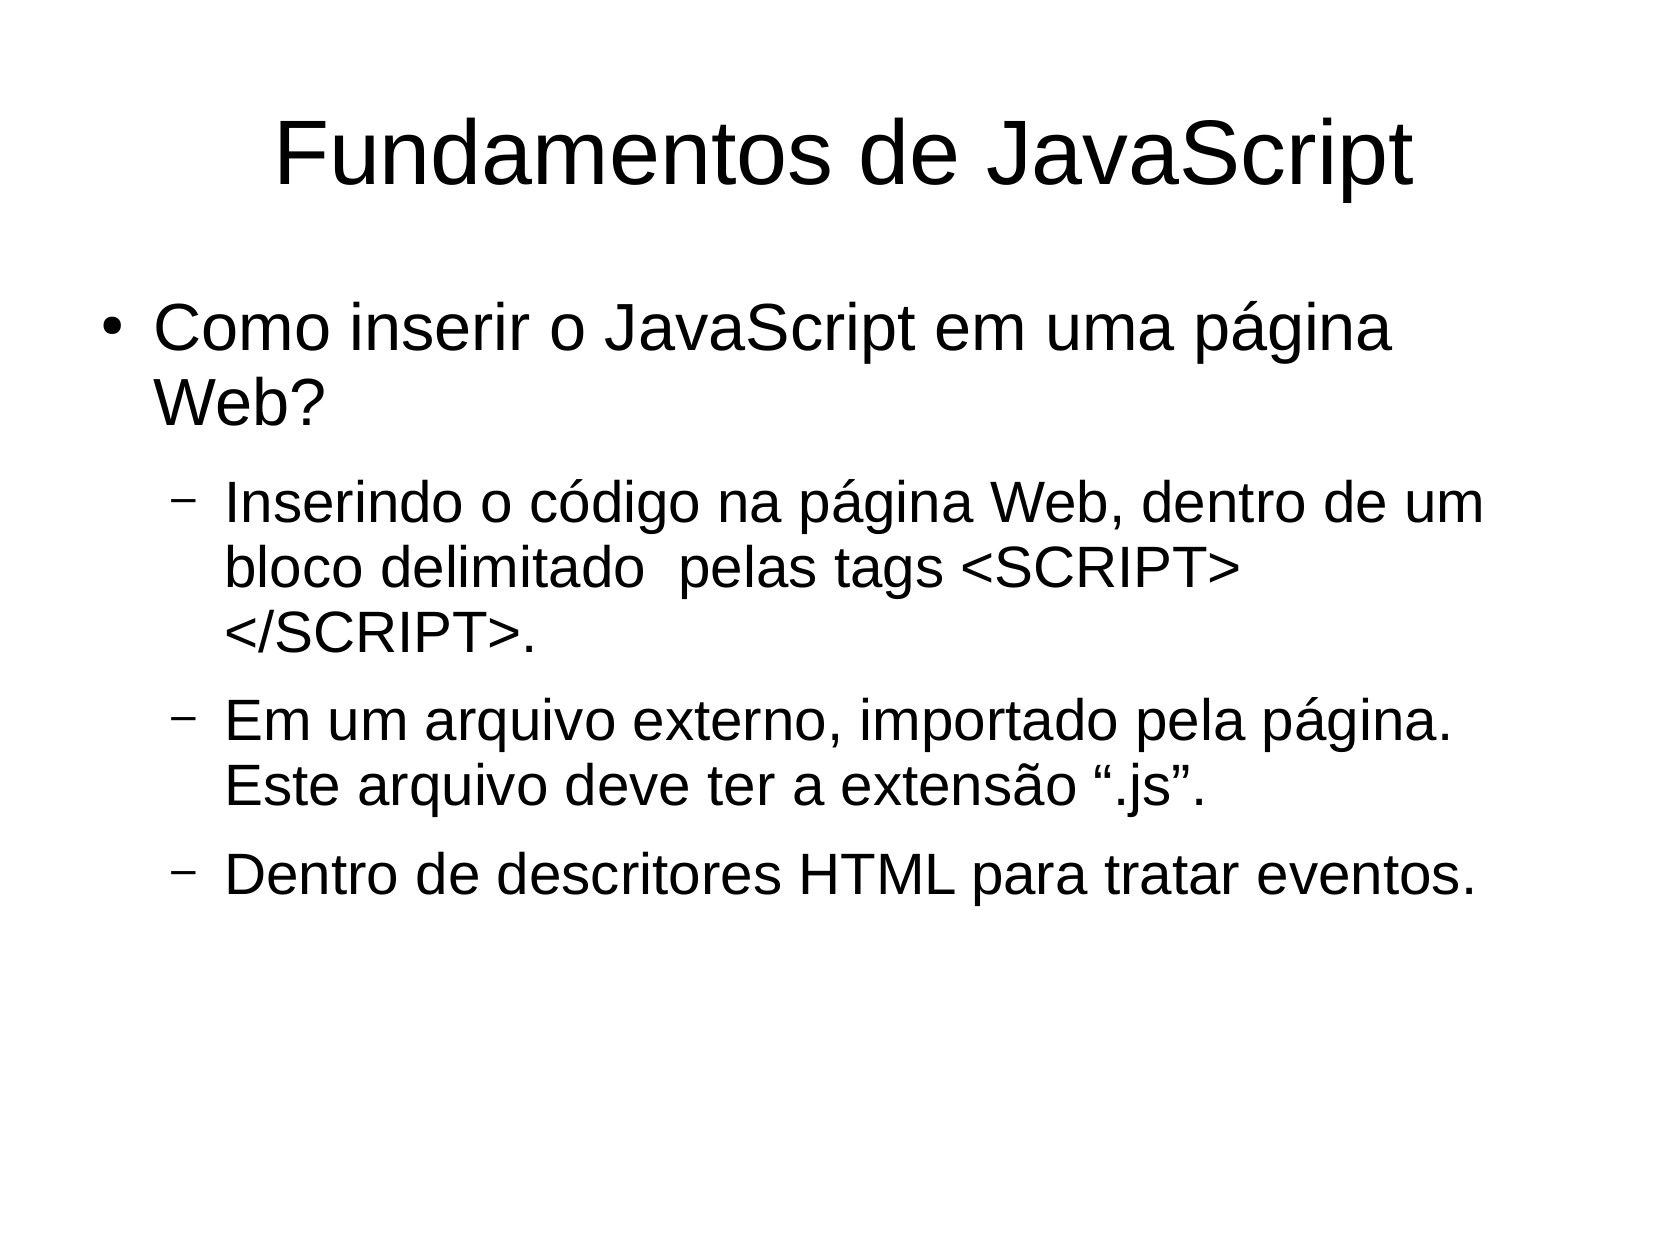

# Fundamentos de JavaScript
Como inserir o JavaScript em uma página Web?
Inserindo o código na página Web, dentro de um bloco delimitado pelas tags <SCRIPT> </SCRIPT>.
Em um arquivo externo, importado pela página. Este arquivo deve ter a extensão “.js”.
Dentro de descritores HTML para tratar eventos.